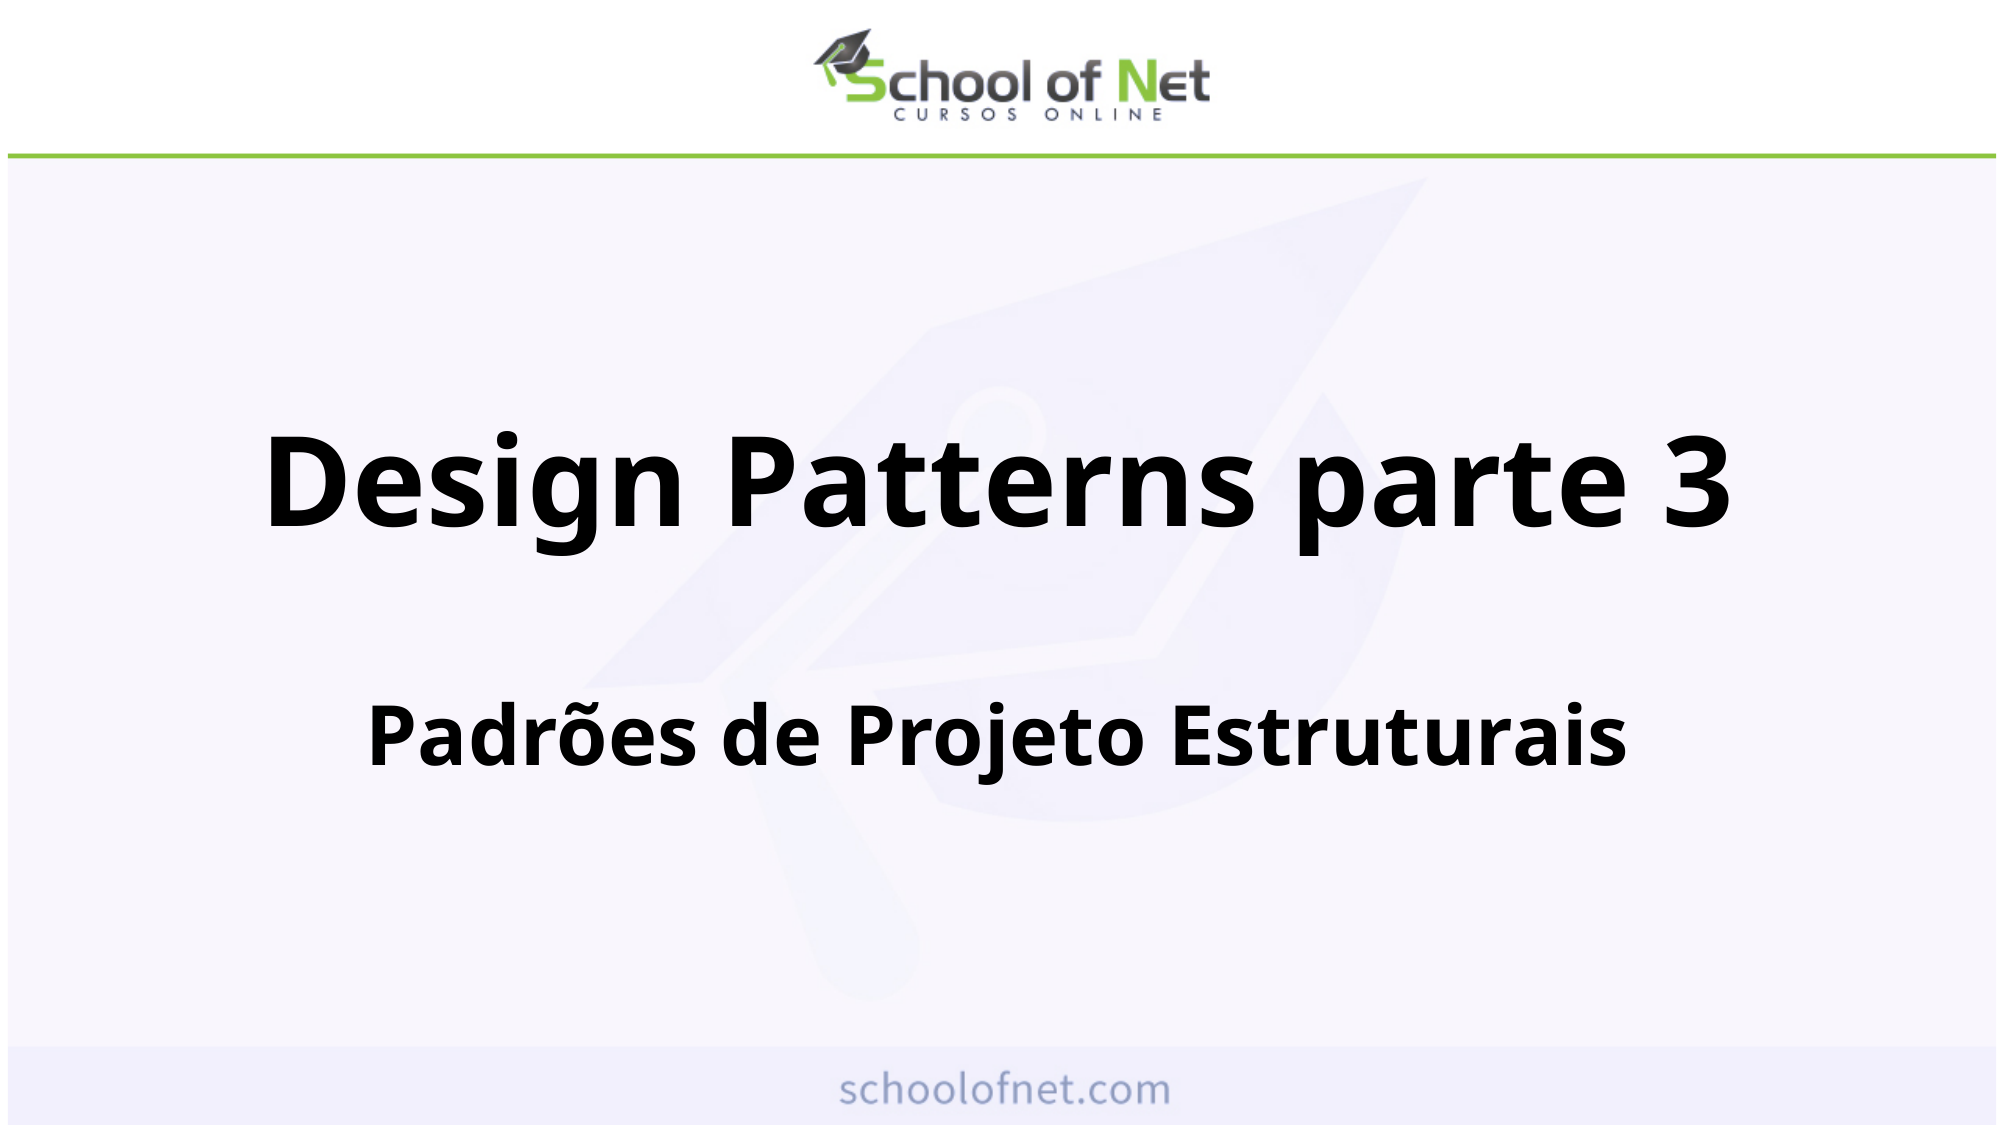

# Design Patterns parte 3 Padrões de Projeto Estruturais